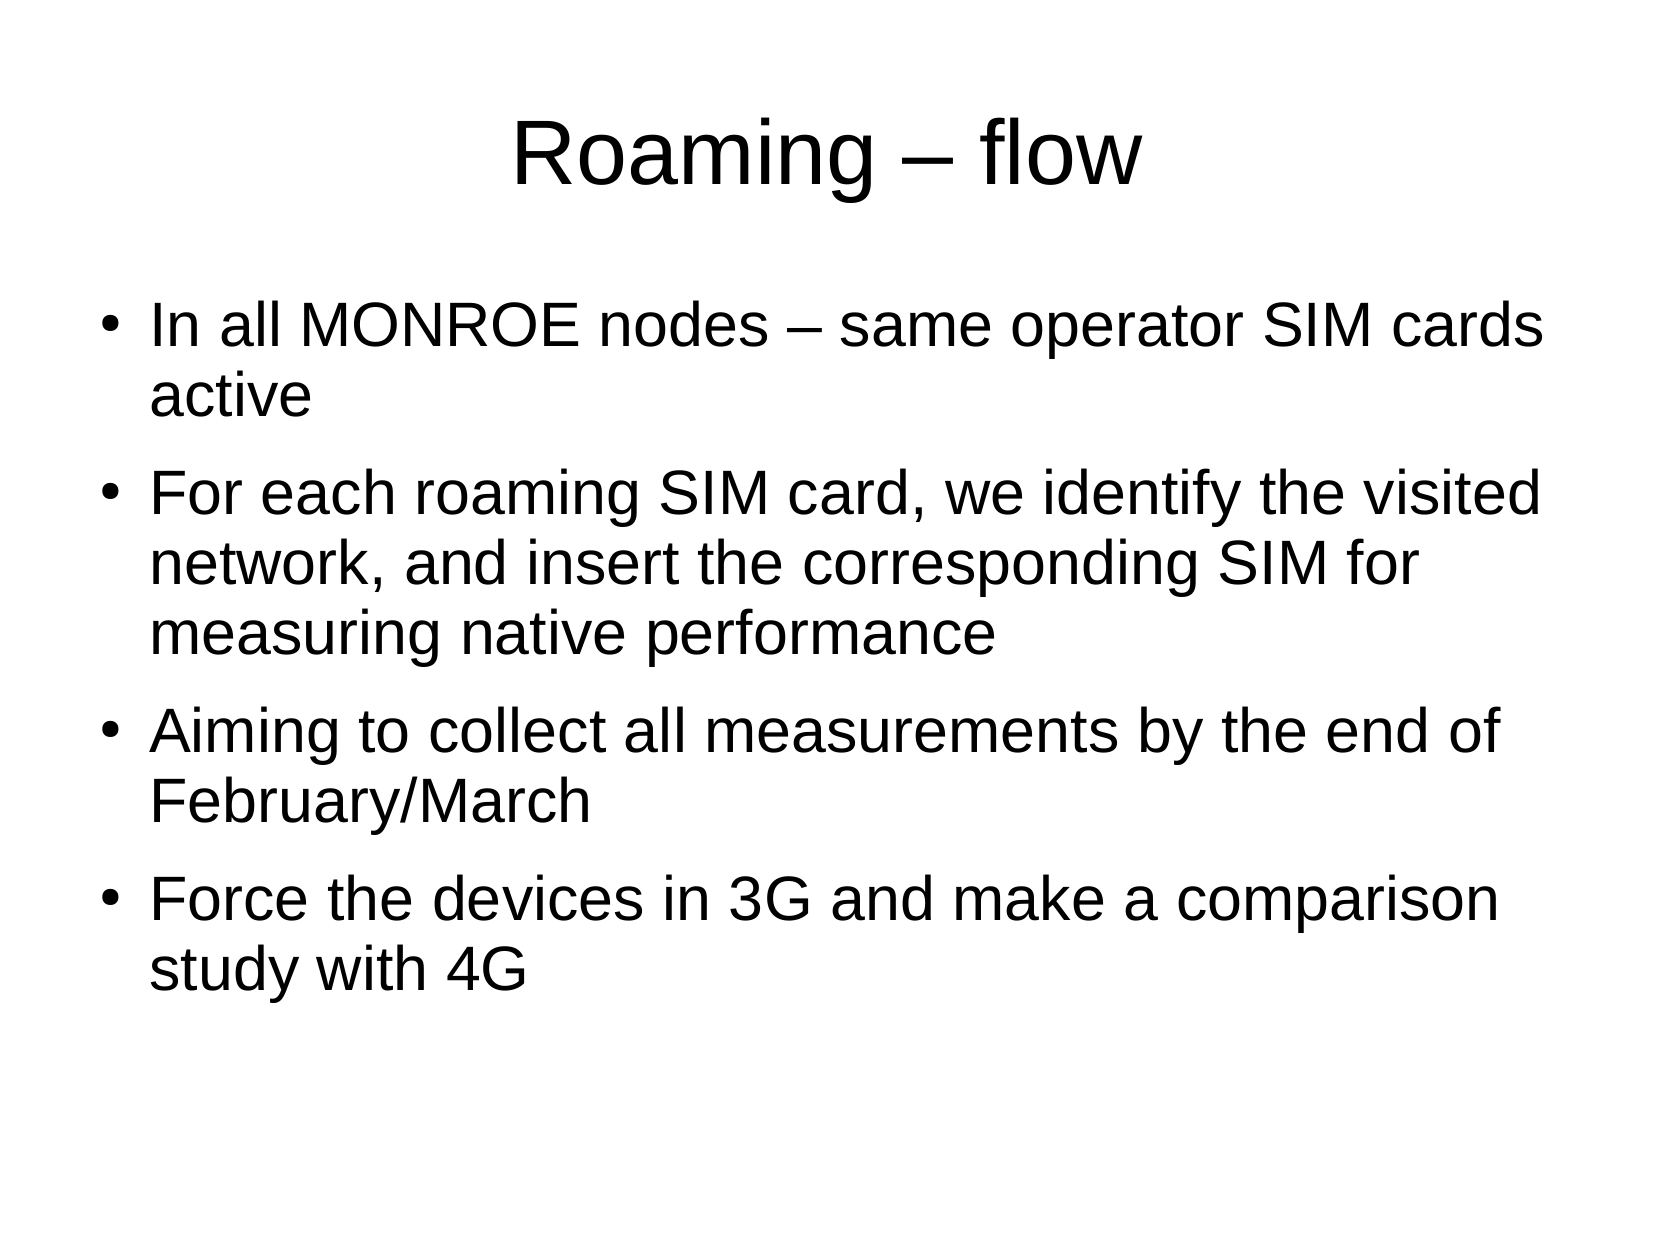

# Roaming – flow
In all MONROE nodes – same operator SIM cards active
For each roaming SIM card, we identify the visited network, and insert the corresponding SIM for measuring native performance
Aiming to collect all measurements by the end of February/March
Force the devices in 3G and make a comparison study with 4G